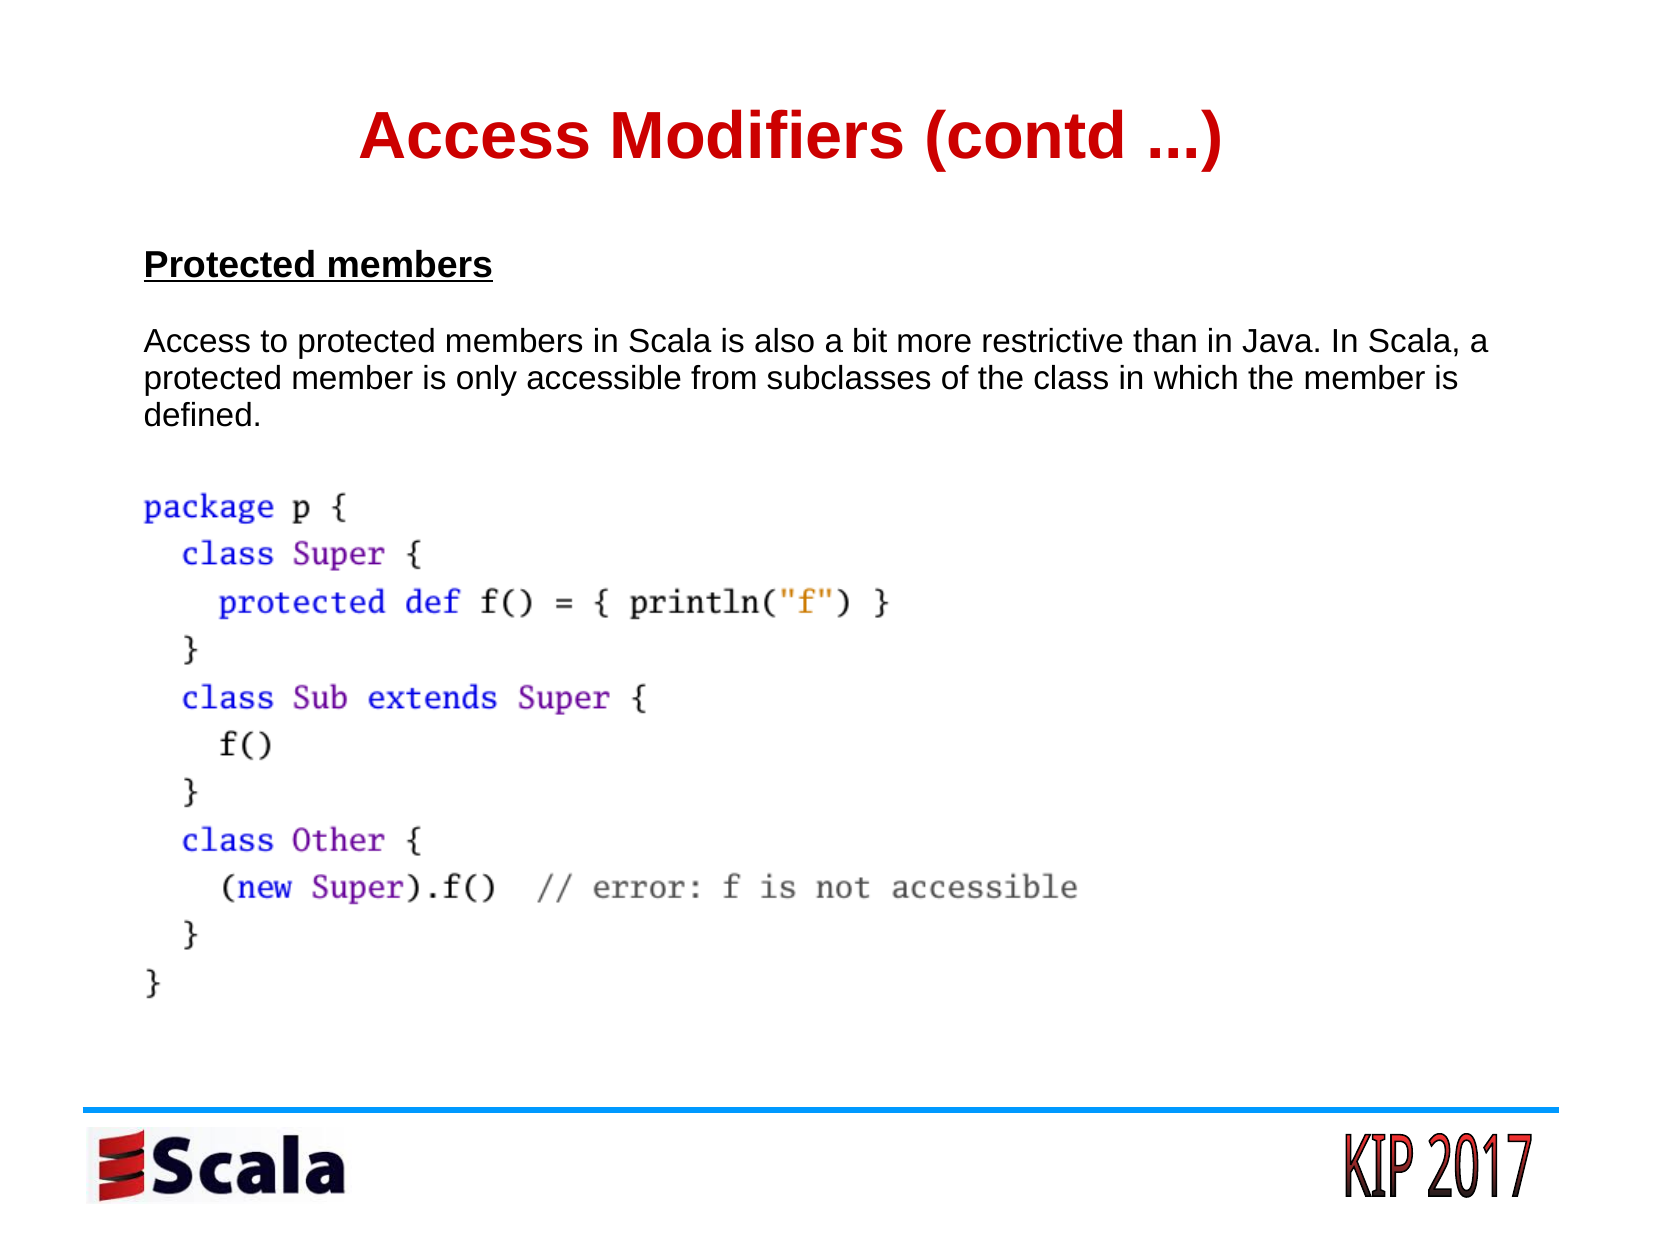

# Access Modifiers (contd ...)
Protected members
Access to protected members in Scala is also a bit more restrictive than in Java. In Scala, a protected member is only accessible from subclasses of the class in which the member is defined.